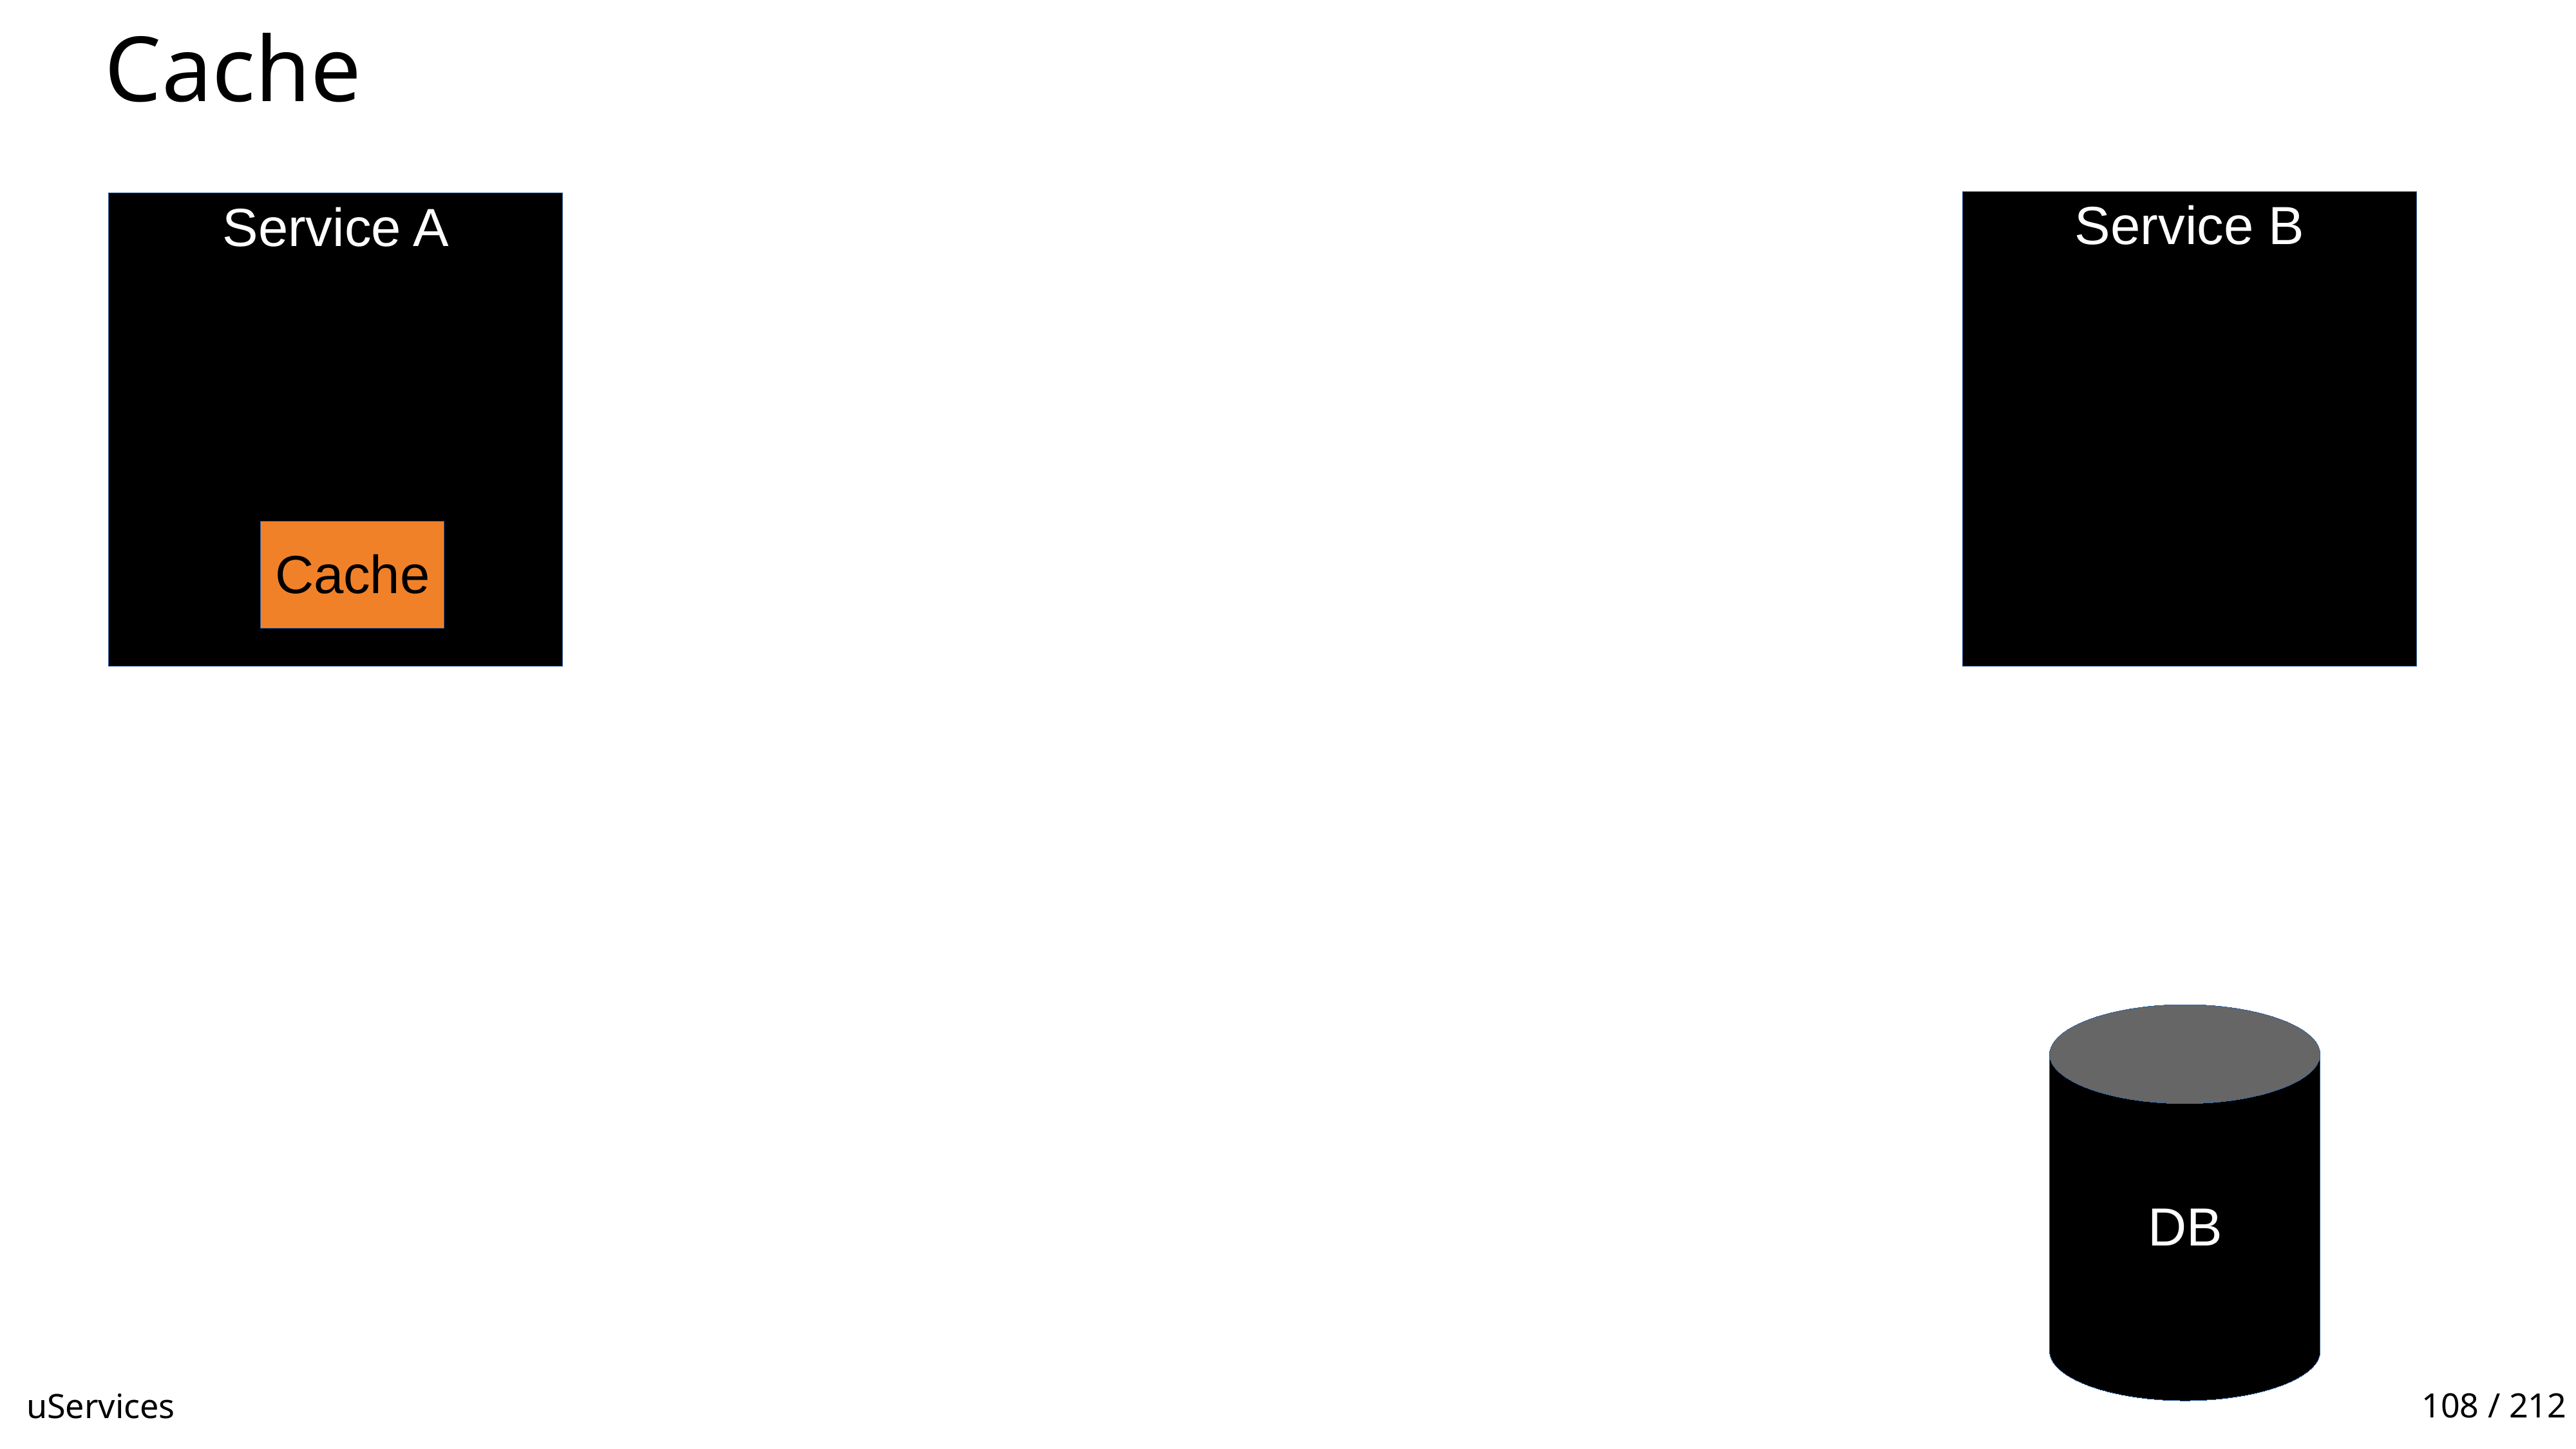

Cache
Service B
Service A
Cache
DB
# uServices